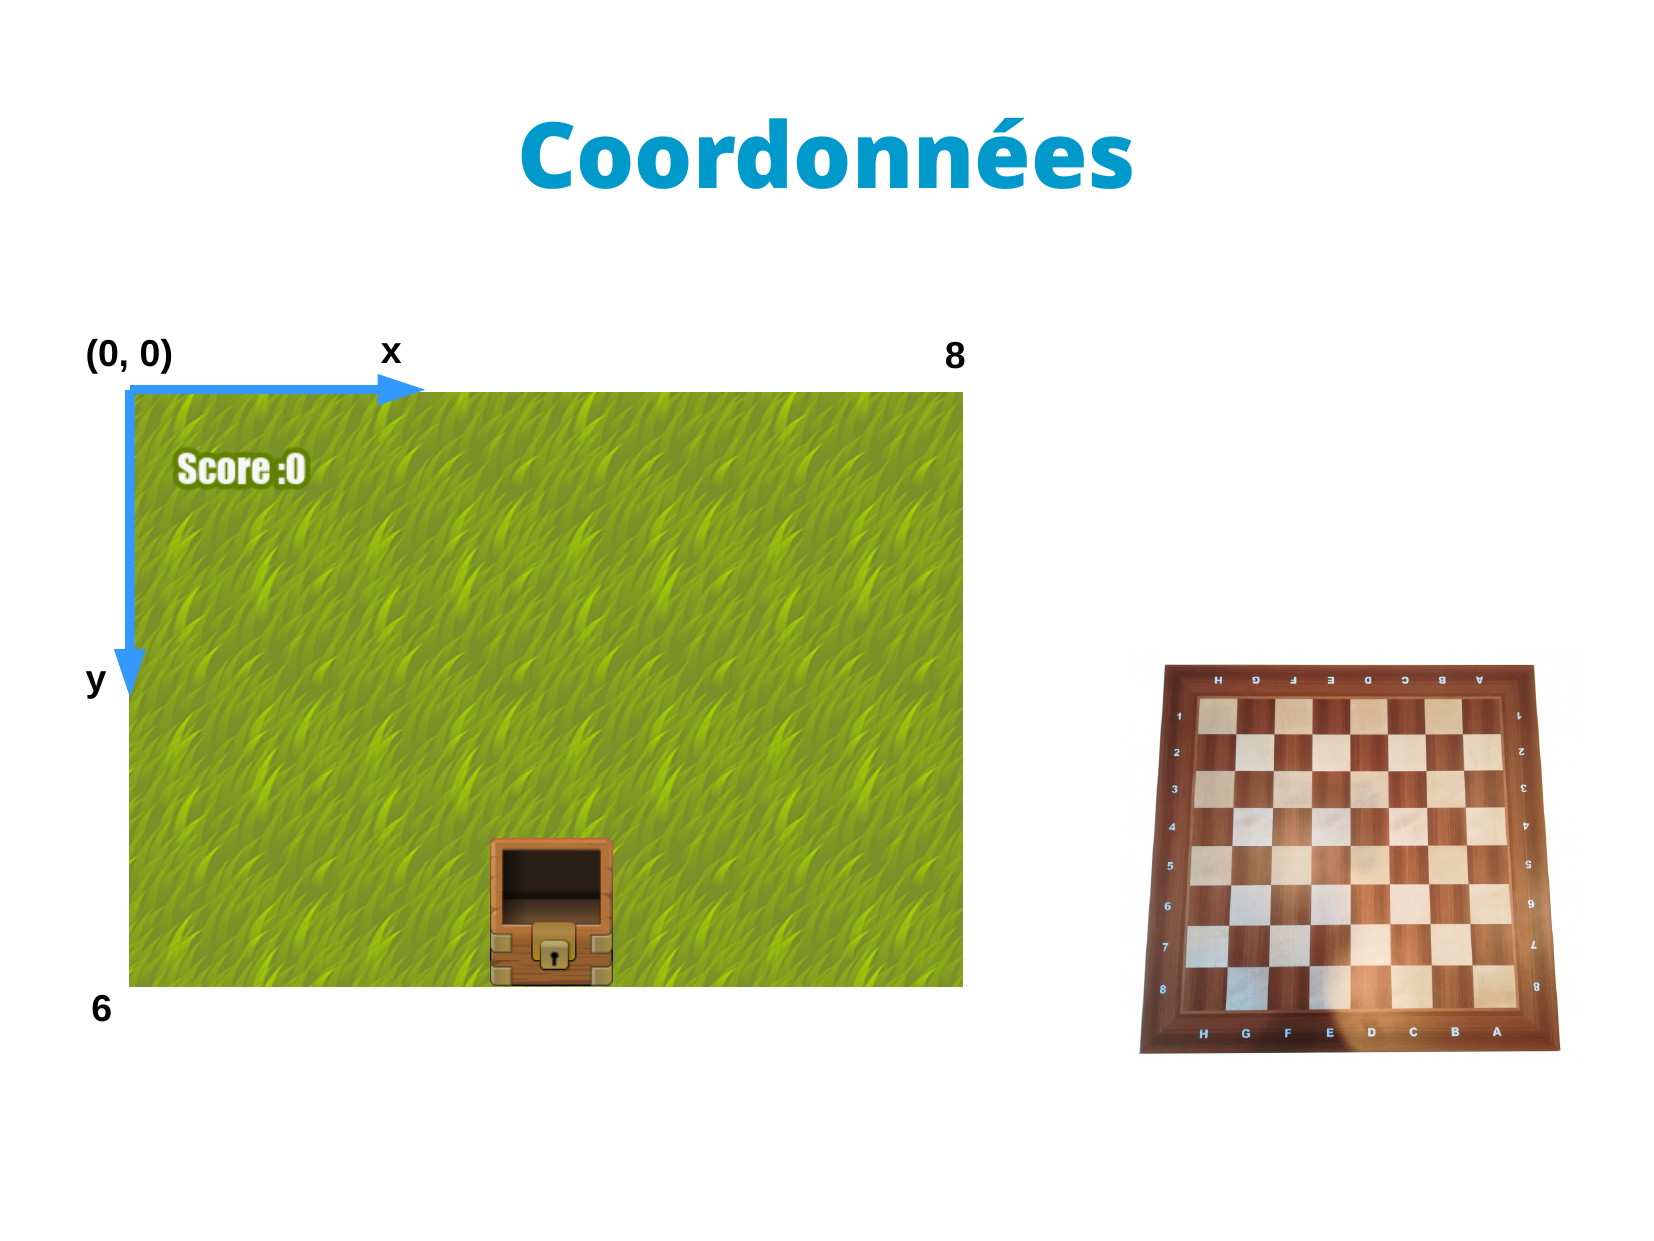

# Coordonnées
x
(0, 0)
8
y
6